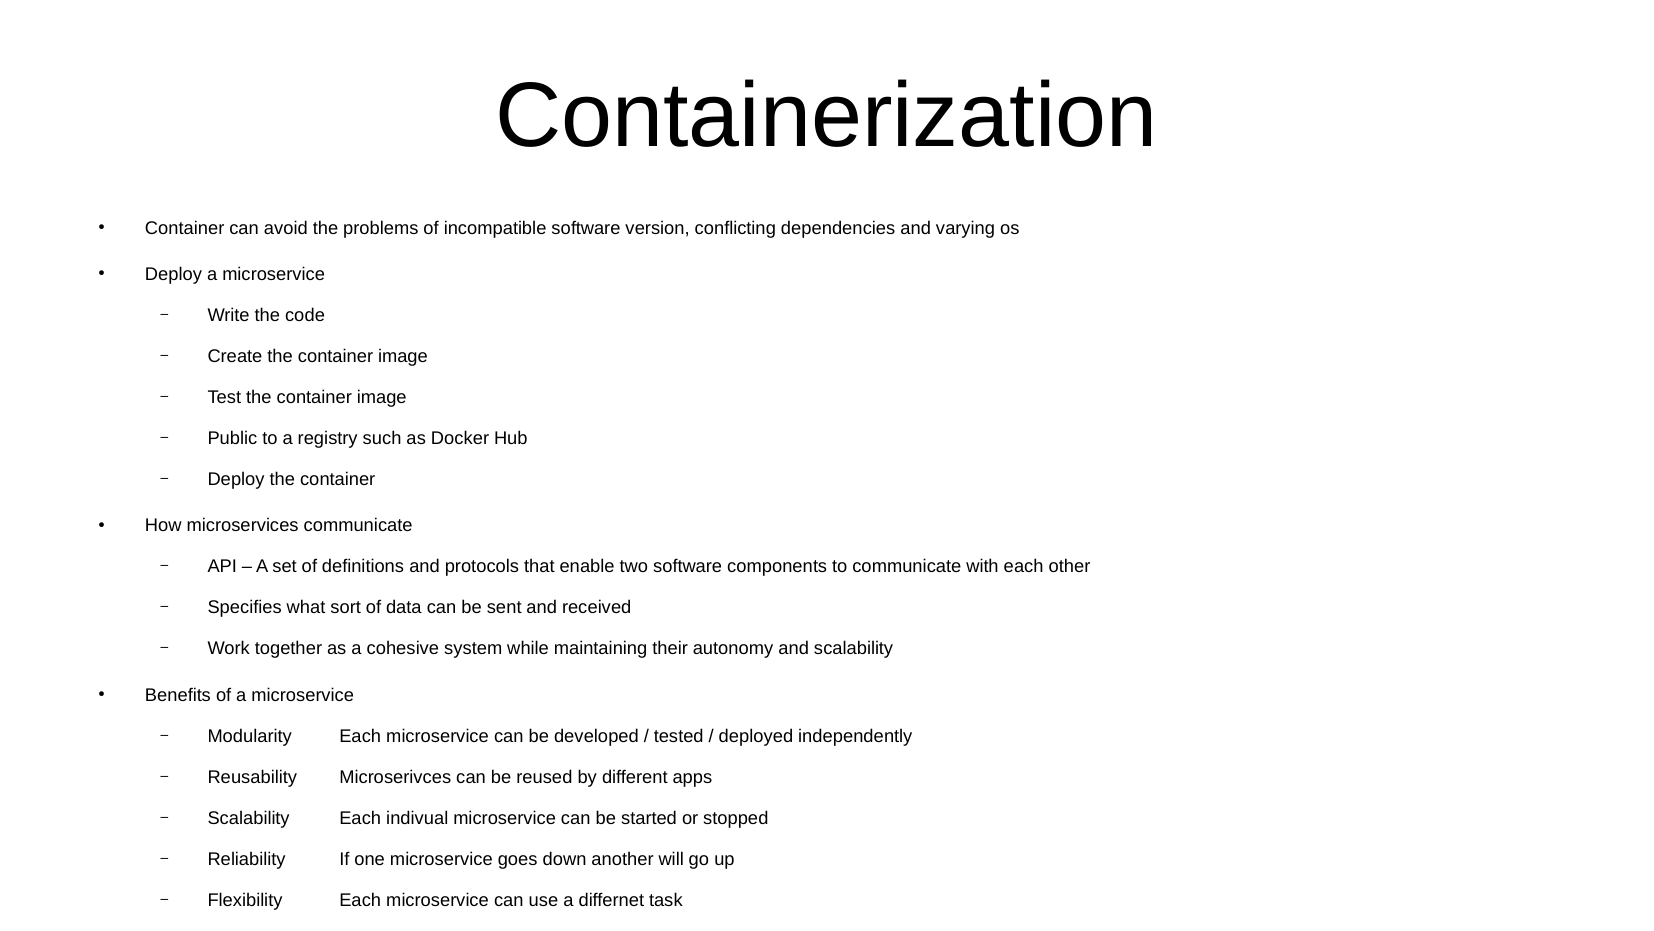

# Containerization
Container can avoid the problems of incompatible software version, conflicting dependencies and varying os
Deploy a microservice
Write the code
Create the container image
Test the container image
Public to a registry such as Docker Hub
Deploy the container
How microservices communicate
API – A set of definitions and protocols that enable two software components to communicate with each other
Specifies what sort of data can be sent and received
Work together as a cohesive system while maintaining their autonomy and scalability
Benefits of a microservice
Modularity 	Each microservice can be developed / tested / deployed independently
Reusability 	Microserivces can be reused by different apps
Scalability 	Each indivual microservice can be started or stopped
Reliability 	If one microservice goes down another will go up
Flexibility 	Each microservice can use a differnet task